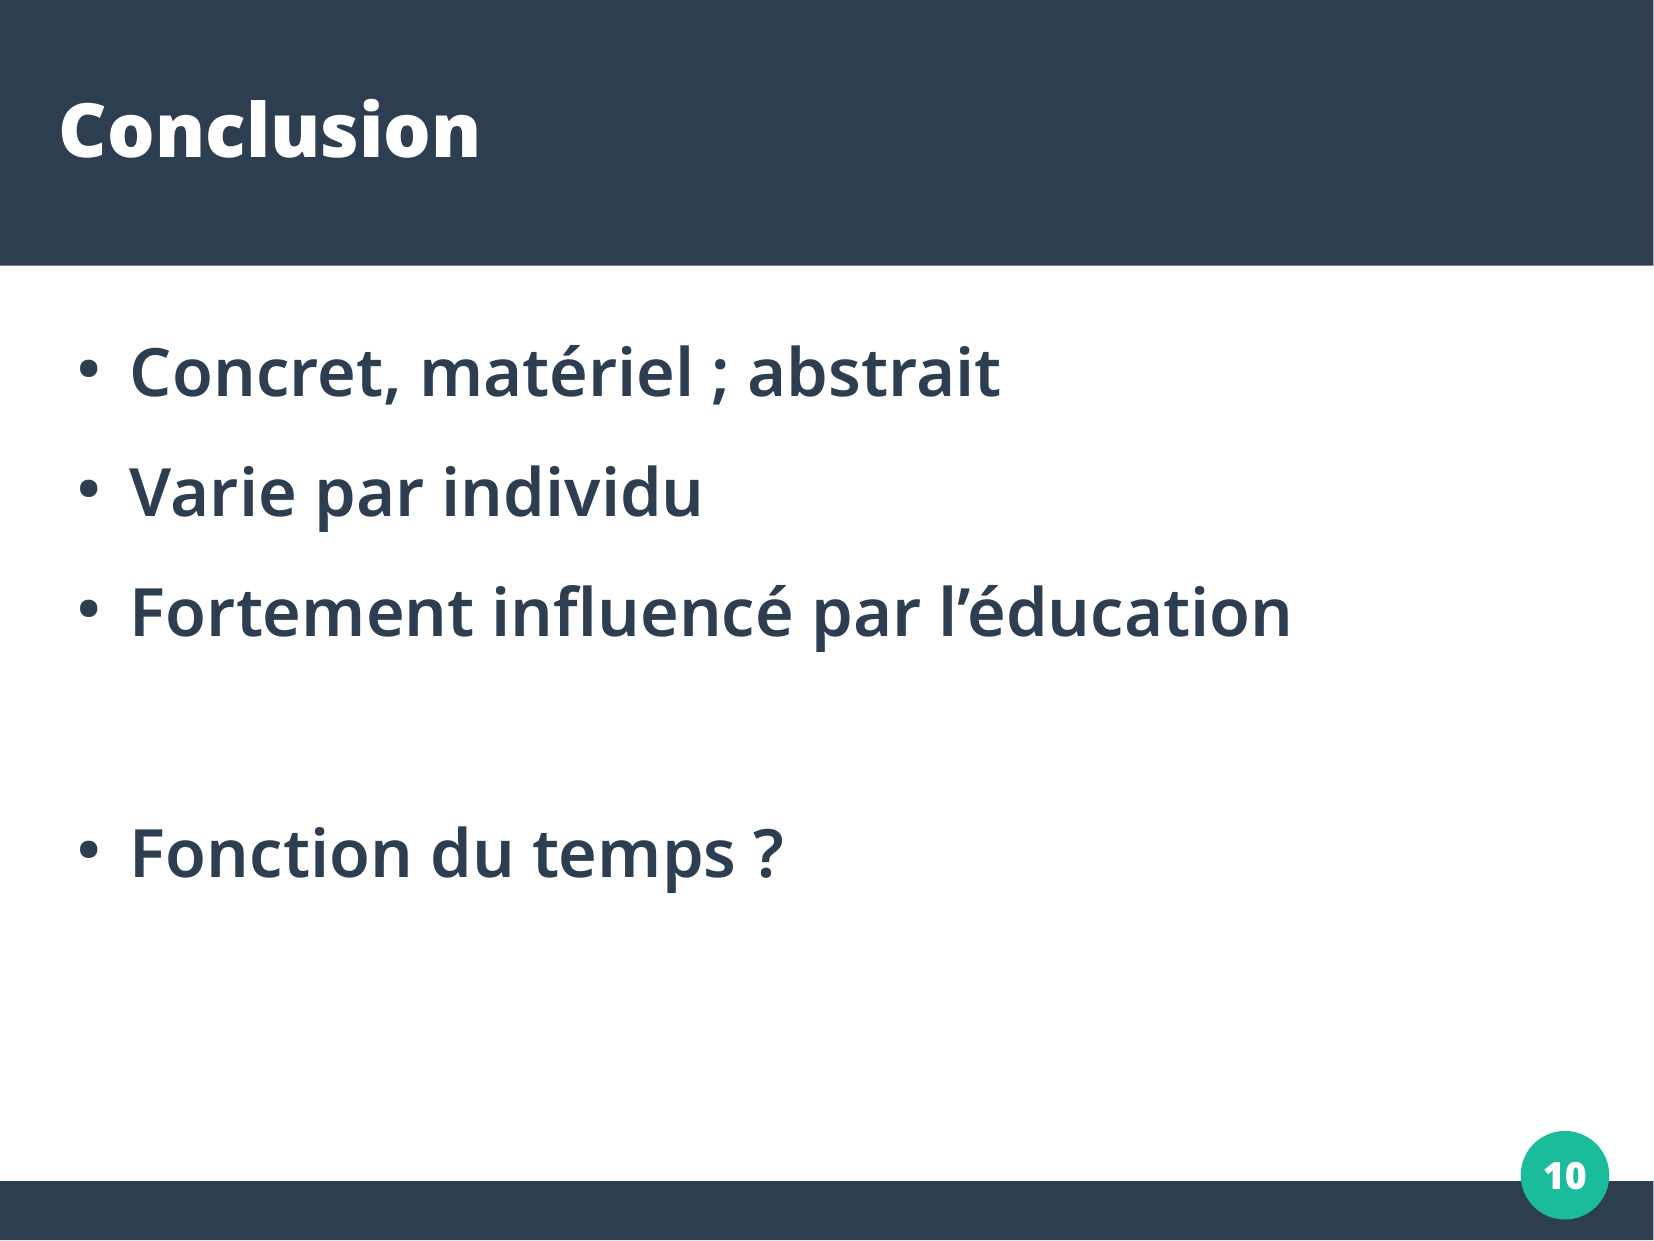

# Conclusion
Concret, matériel ; abstrait
Varie par individu
Fortement influencé par l’éducation
Fonction du temps ?
10